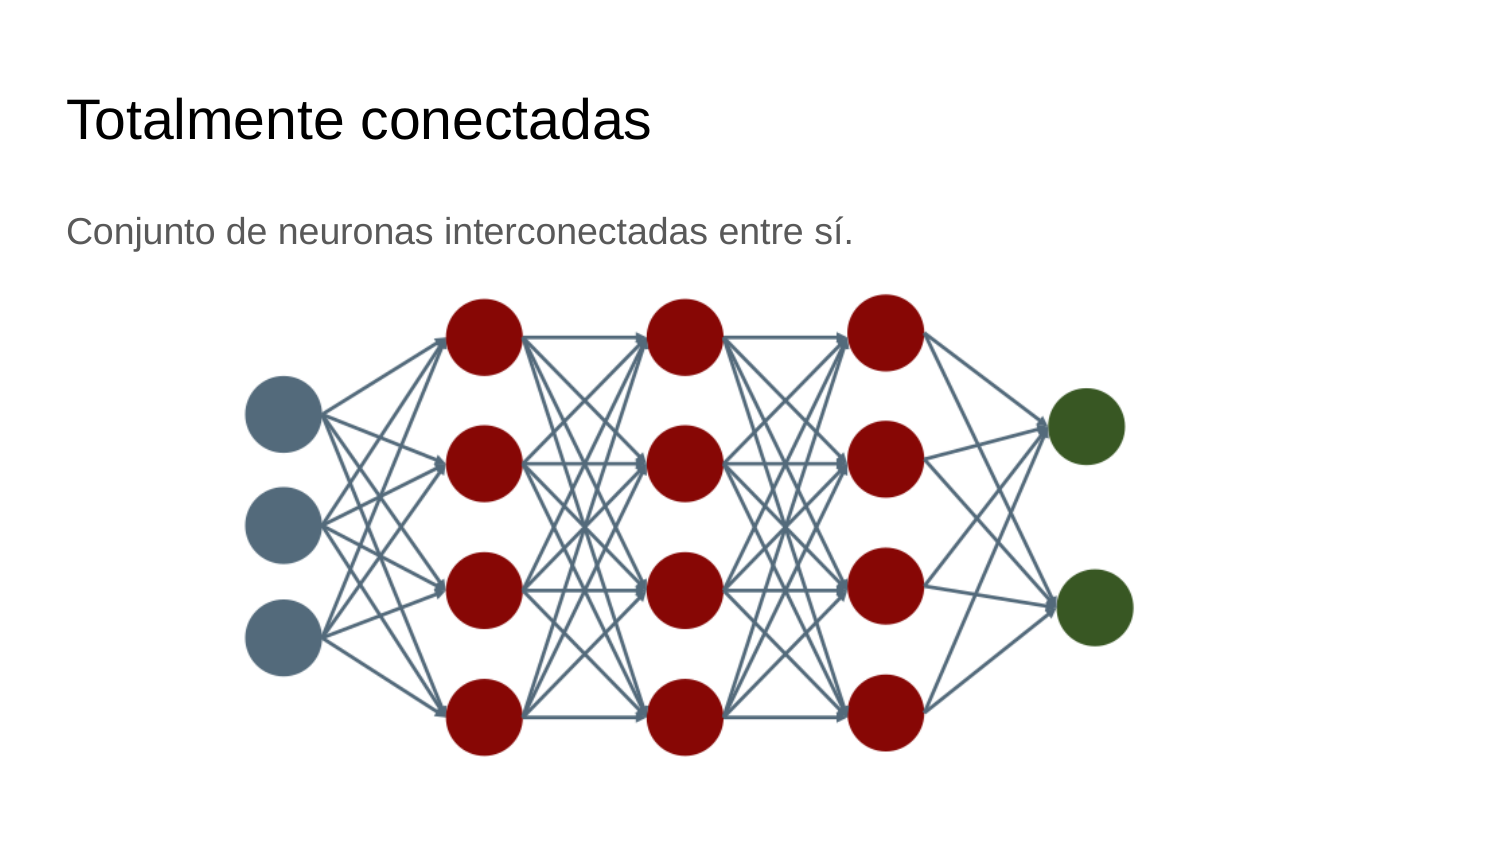

# Totalmente conectadas
Conjunto de neuronas interconectadas entre sí.